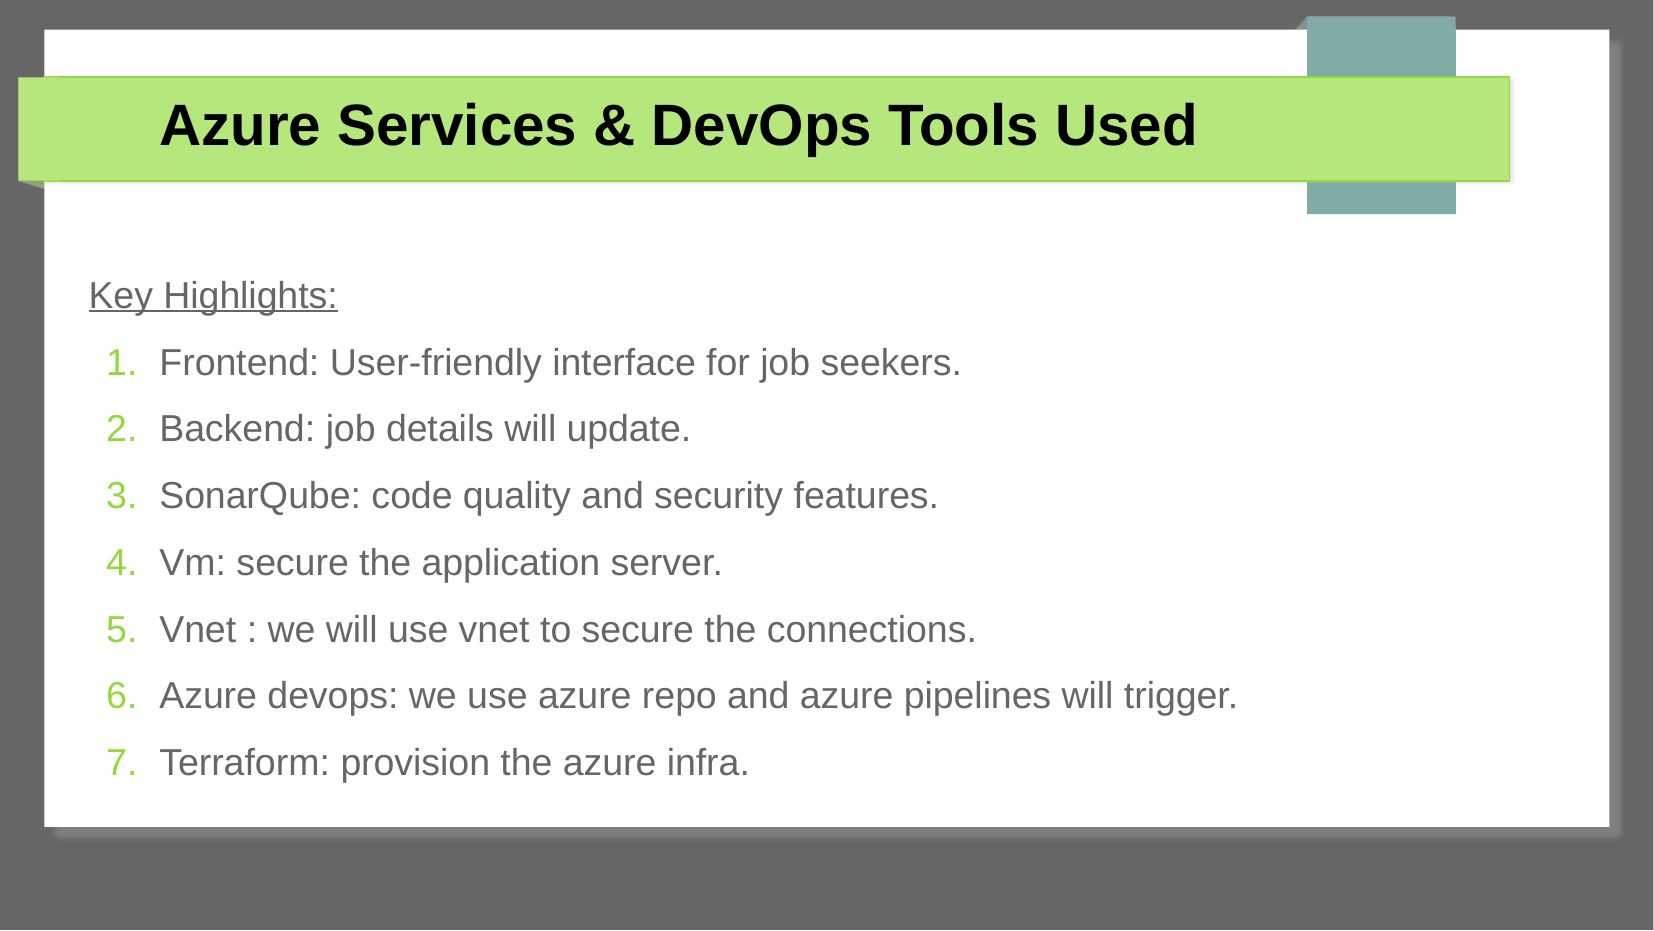

# Azure Services & DevOps Tools Used
Key Highlights:
Frontend: User-friendly interface for job seekers.
Backend: job details will update.
SonarQube: code quality and security features.
Vm: secure the application server.
Vnet : we will use vnet to secure the connections.
Azure devops: we use azure repo and azure pipelines will trigger.
Terraform: provision the azure infra.